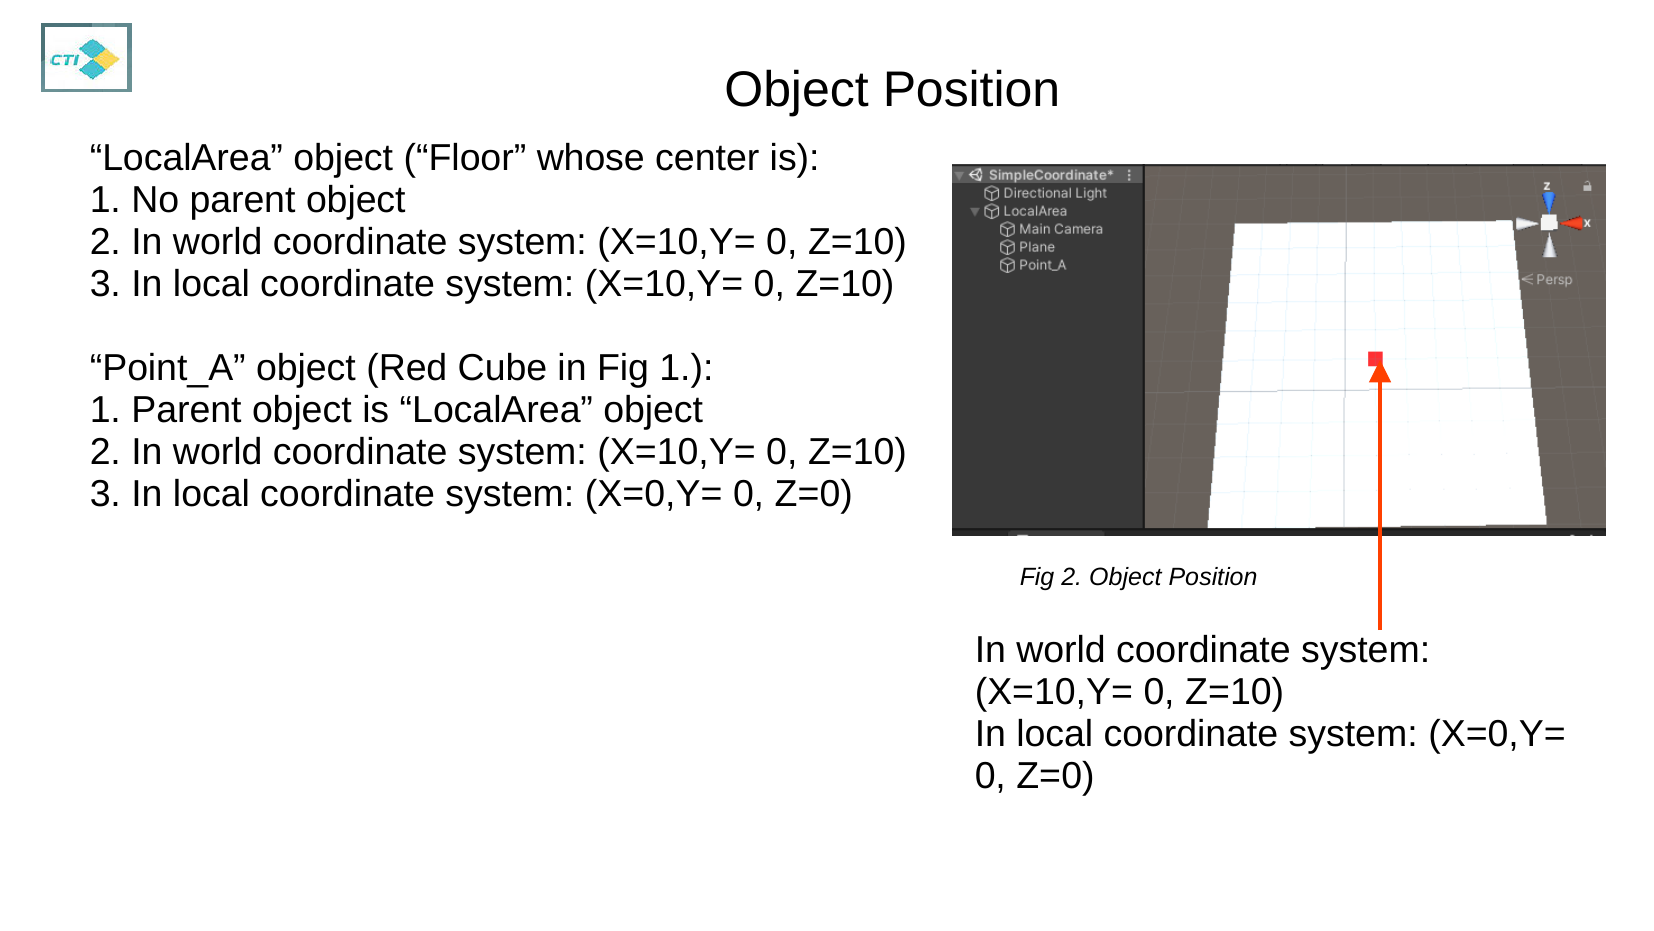

Object Position
“LocalArea” object (“Floor” whose center is):
1. No parent object
2. In world coordinate system: (X=10,Y= 0, Z=10)
3. In local coordinate system: (X=10,Y= 0, Z=10)
“Point_A” object (Red Cube in Fig 1.):
1. Parent object is “LocalArea” object
2. In world coordinate system: (X=10,Y= 0, Z=10)
3. In local coordinate system: (X=0,Y= 0, Z=0)
Fig 2. Object Position
In world coordinate system: (X=10,Y= 0, Z=10)
In local coordinate system: (X=0,Y= 0, Z=0)